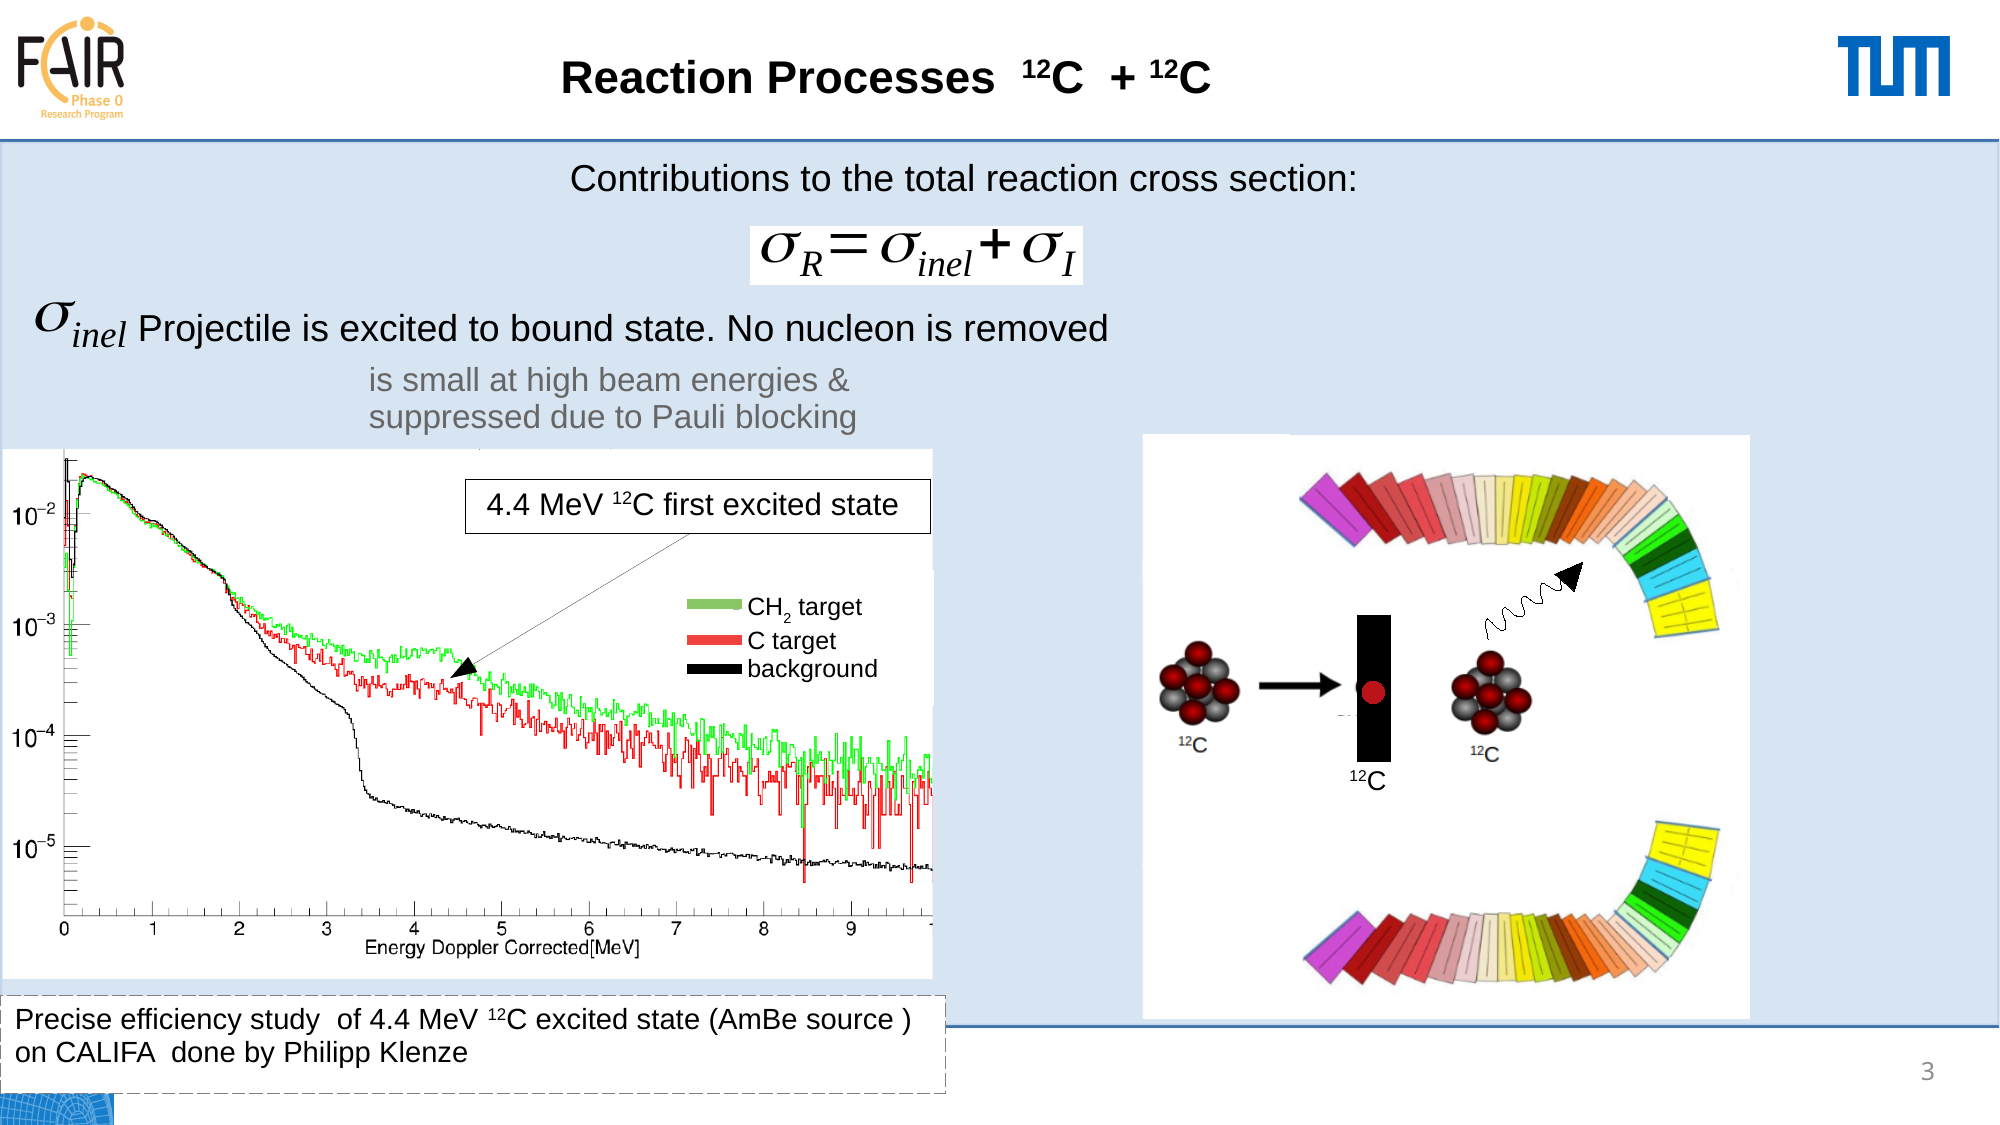

Reaction Processes 12C + 12C
Contributions to the total reaction cross section:
Projectile is excited to bound state. No nucleon is removed
is small at high beam energies & suppressed due to Pauli blocking
12C
4.4 MeV 12C first excited state
- CH2 target
- C target
- background
Precise efficiency study of 4.4 MeV 12C excited state (AmBe source ) on CALIFA done by Philipp Klenze
3